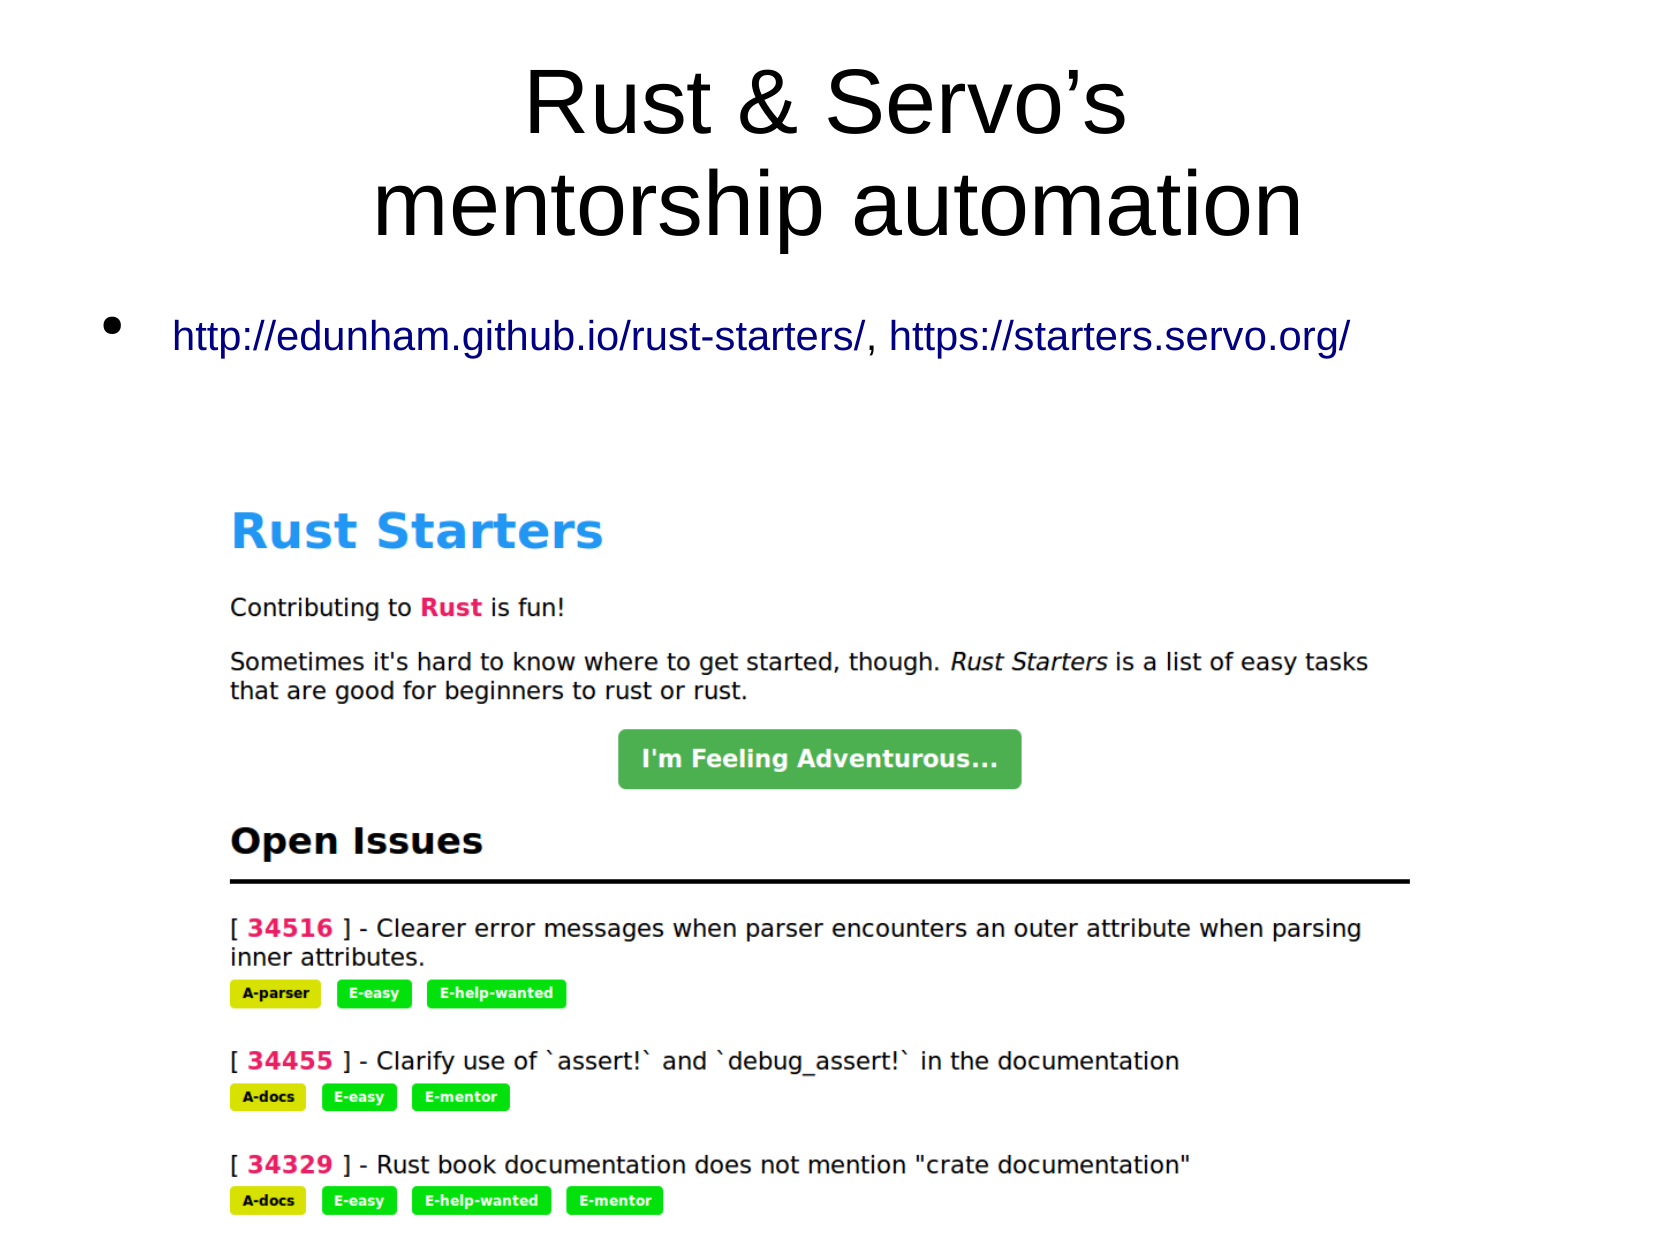

# Rust & Servo’s mentorship automation
 http://edunham.github.io/rust-starters/, https://starters.servo.org/